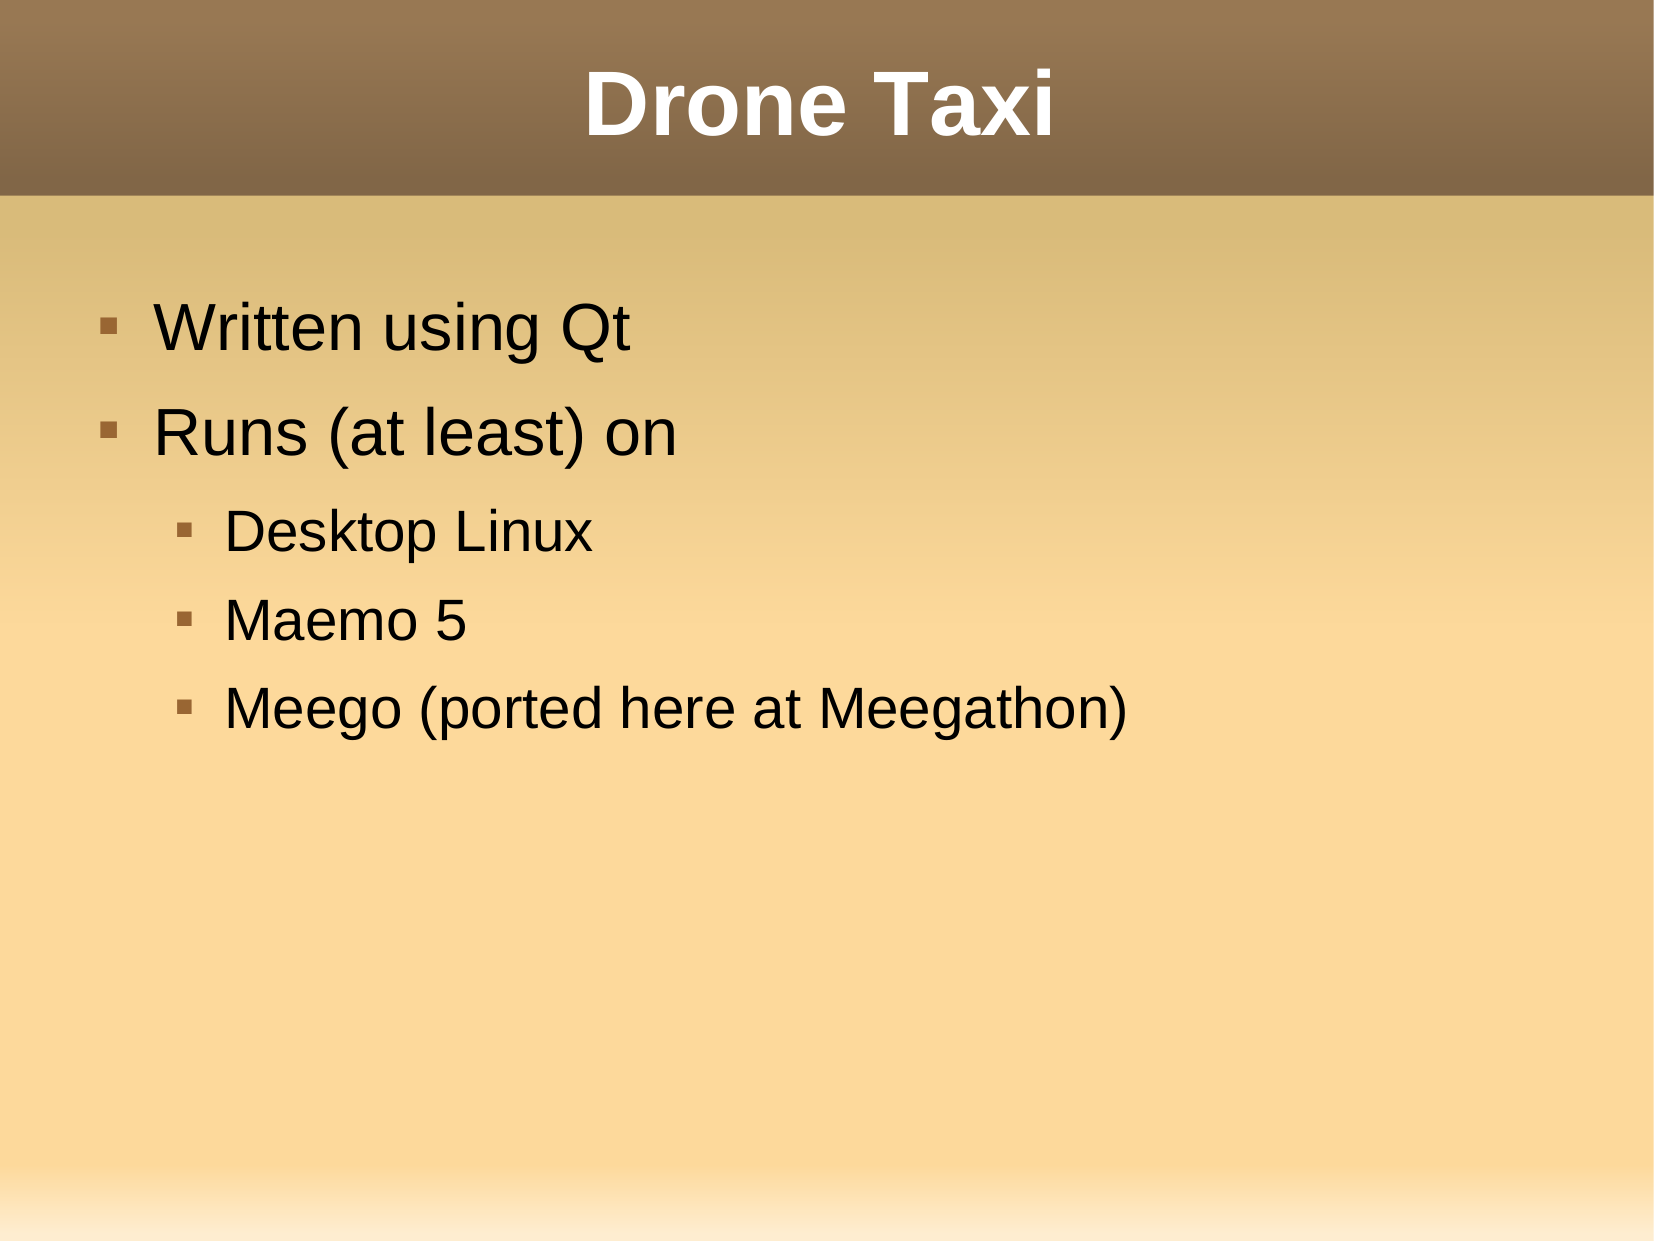

# Drone Taxi
Written using Qt
Runs (at least) on
Desktop Linux
Maemo 5
Meego (ported here at Meegathon)